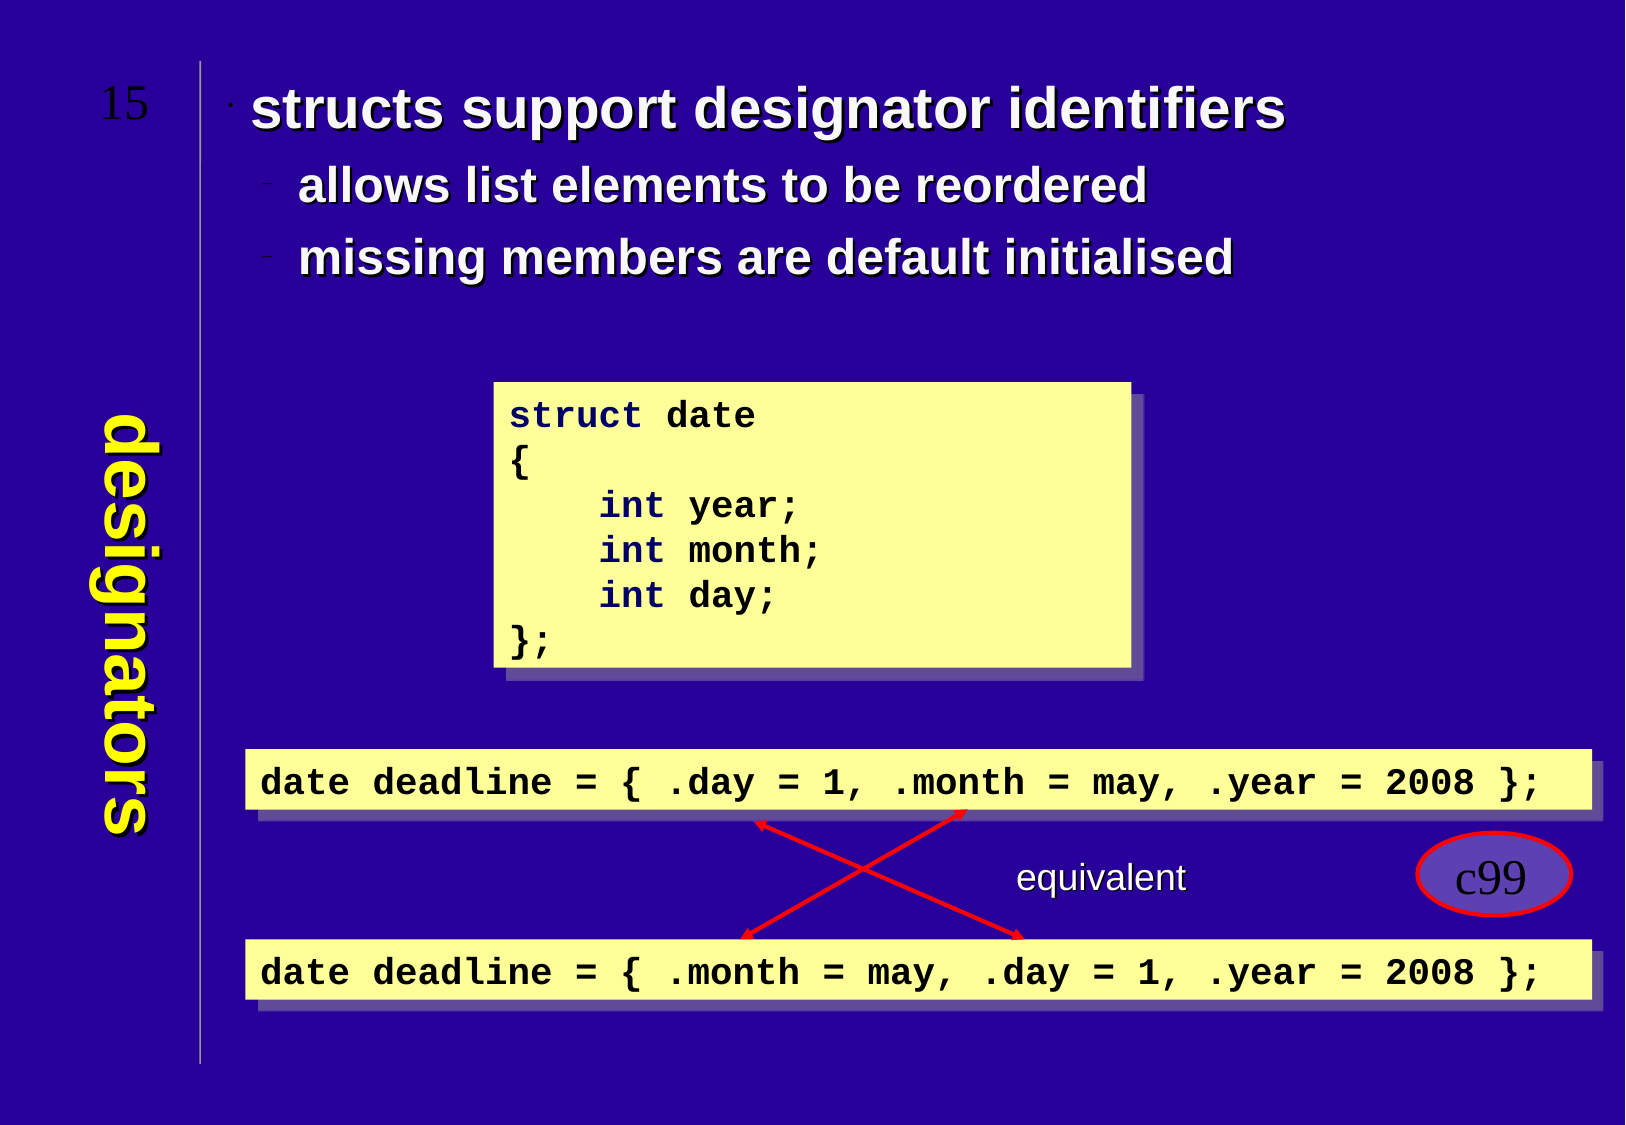

15
 structs support designator identifiers
allows list elements to be reordered
missing members are default initialised
# designators
struct date
{
 int year;
 int month;
 int day;
};
date deadline = { .day = 1, .month = may, .year = 2008 };
c99
equivalent
date deadline = { .month = may, .day = 1, .year = 2008 };